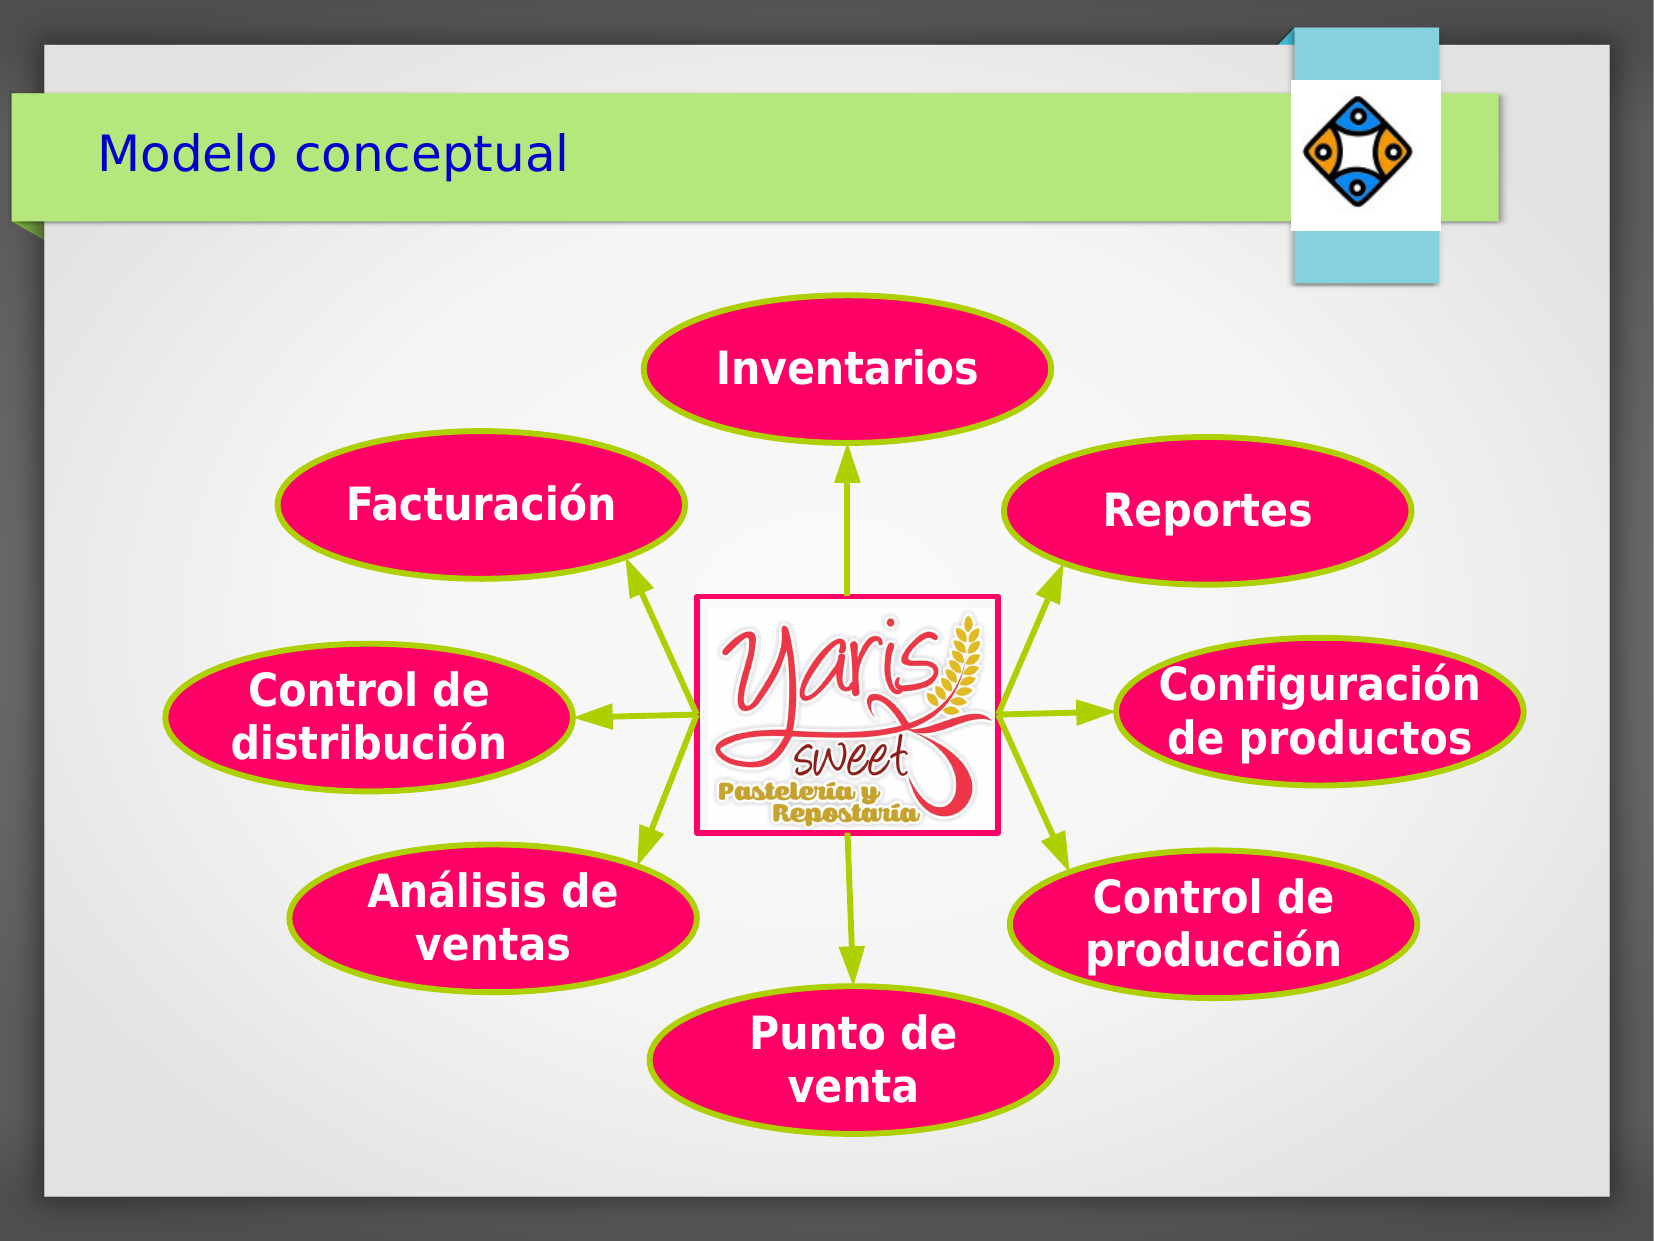

Modelo conceptual
Inventarios
Facturación
Reportes
Configuración
de productos
Control de
distribución
Análisis de
ventas
Control de
producción
Punto de
venta